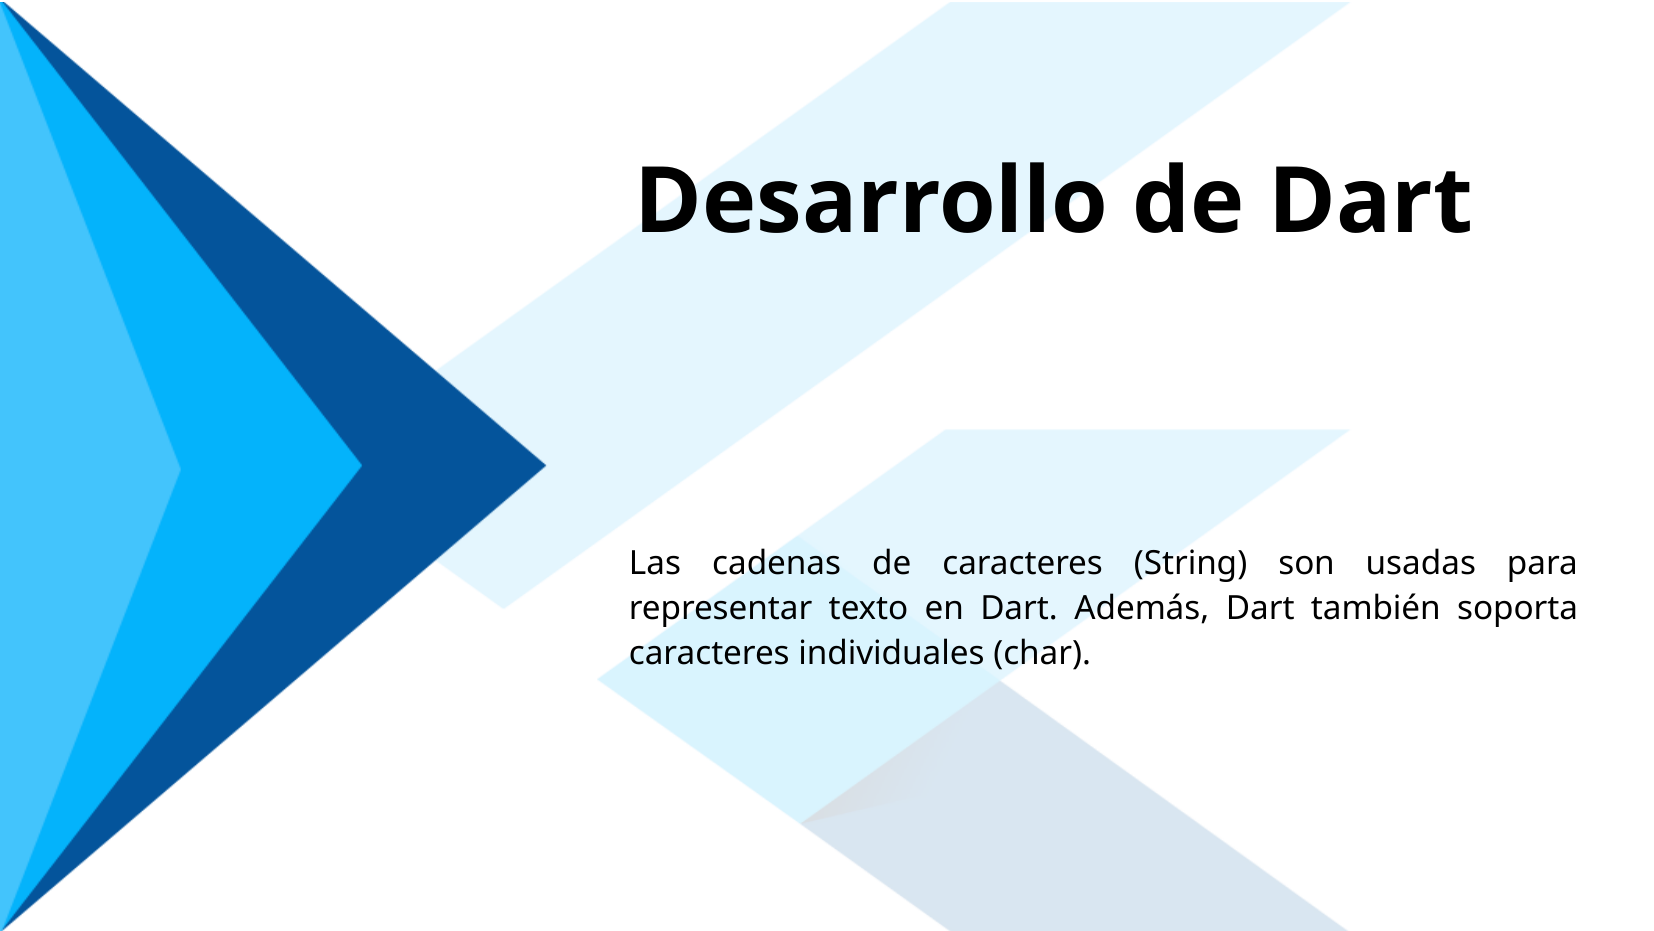

Desarrollo de Dart
Las cadenas de caracteres (String) son usadas para representar texto en Dart. Además, Dart también soporta caracteres individuales (char).